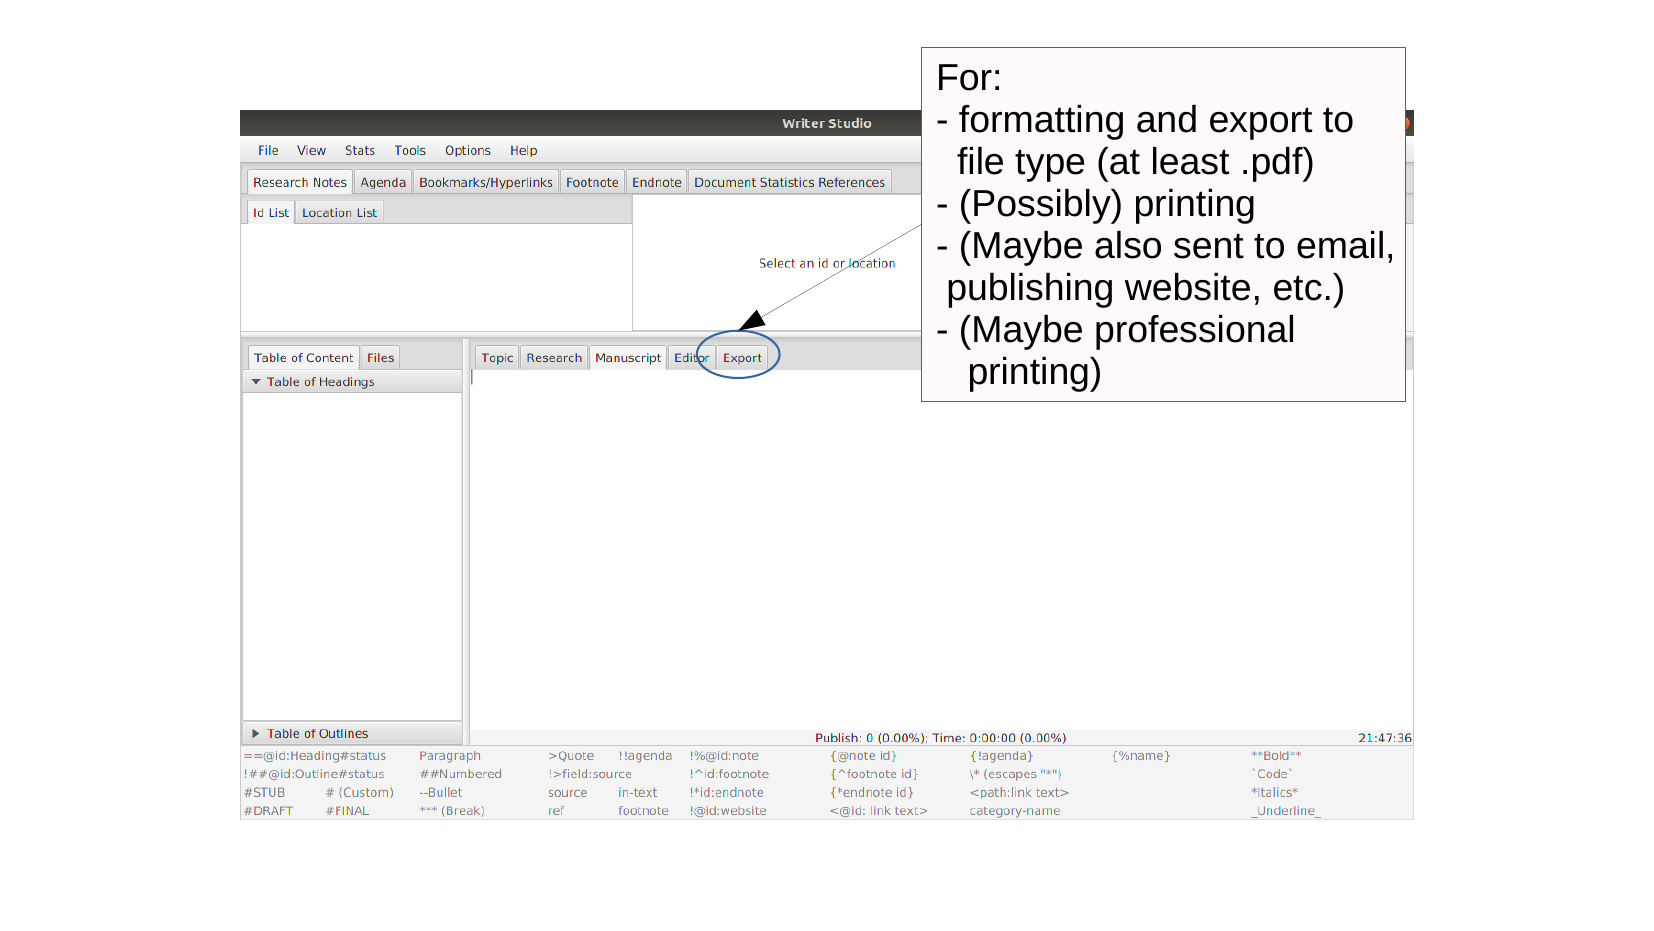

For:
- formatting and export to
 file type (at least .pdf)
- (Possibly) printing
- (Maybe also sent to email,
 publishing website, etc.)
- (Maybe professional
 printing)